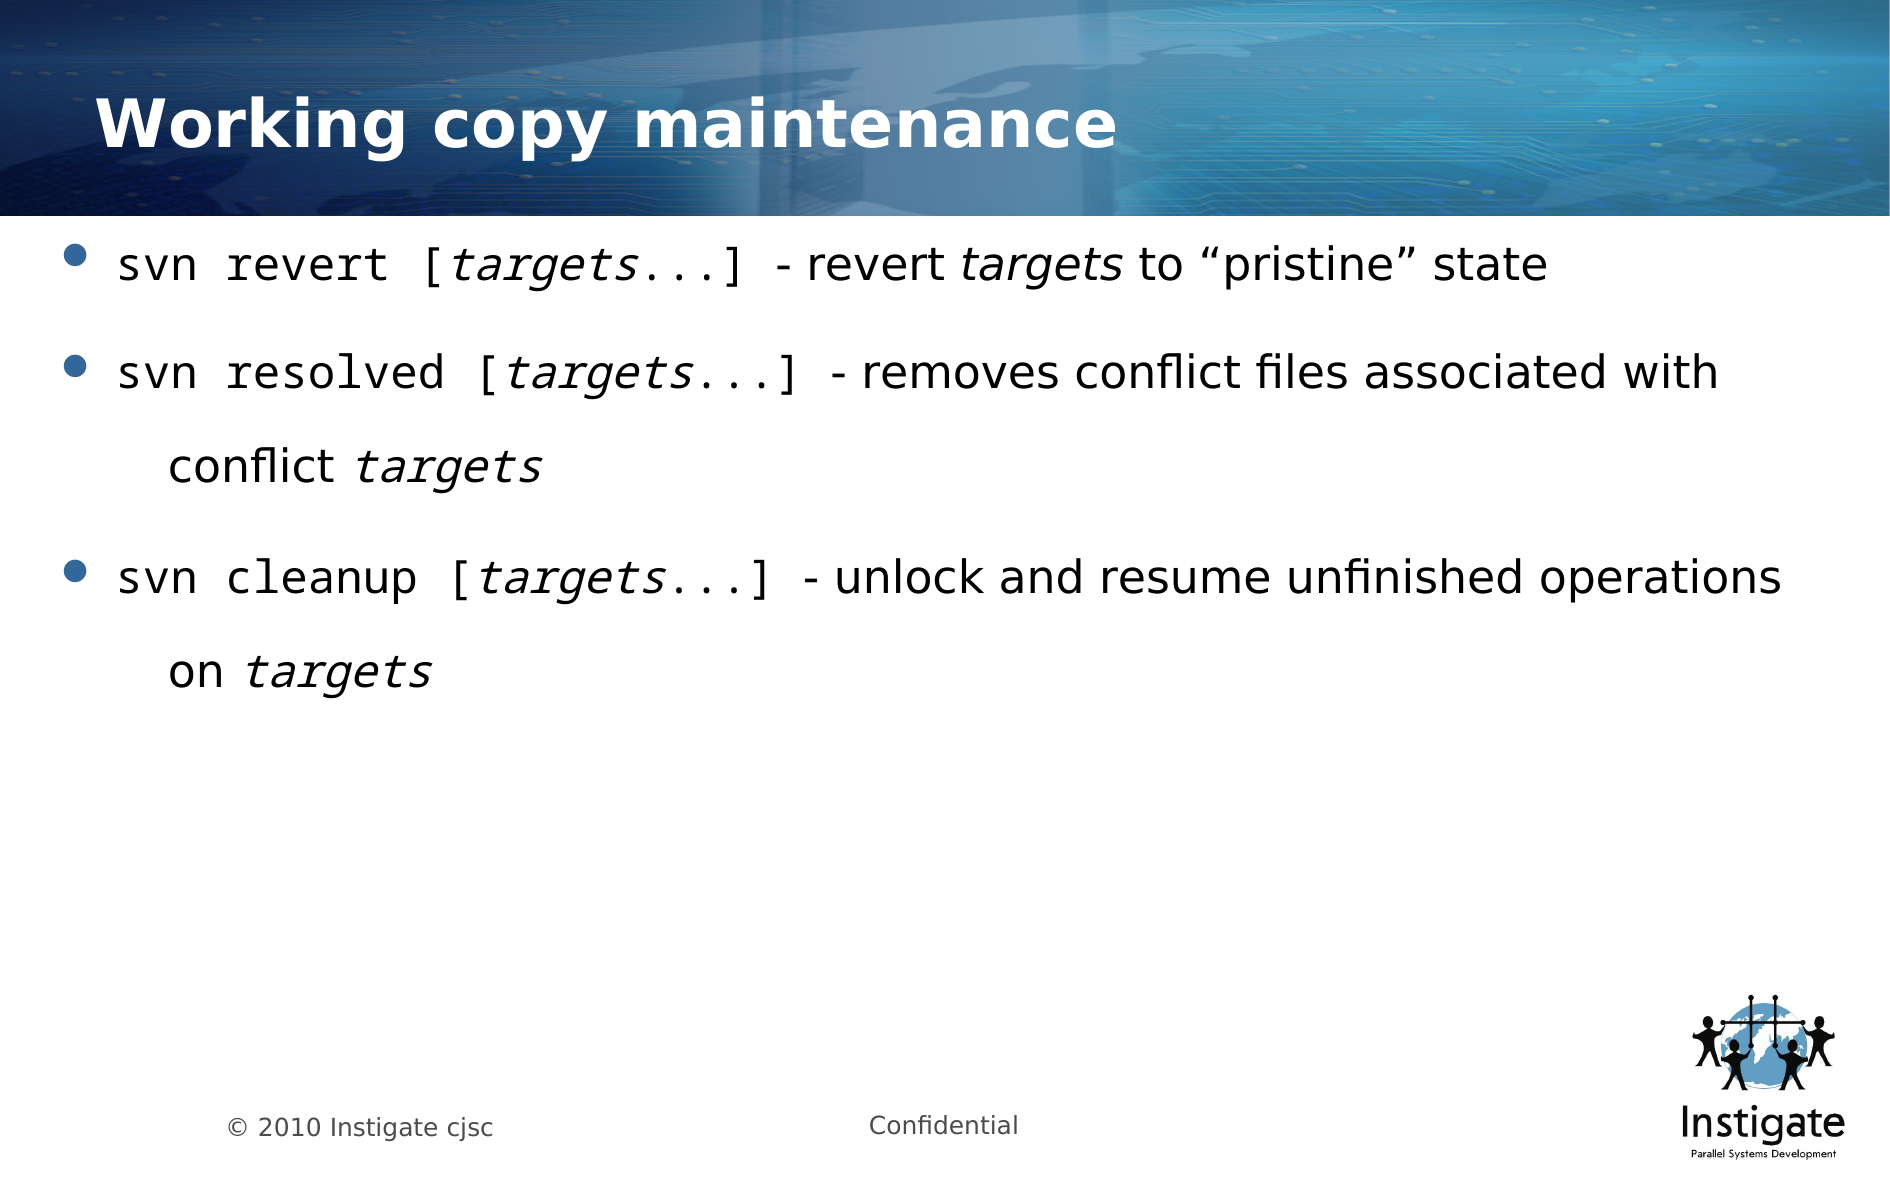

# Working copy maintenance
svn revert [targets...] - revert targets to “pristine” state
svn resolved [targets...] - removes conflict files associated with conflict targets
svn cleanup [targets...] - unlock and resume unfinished operations on targets